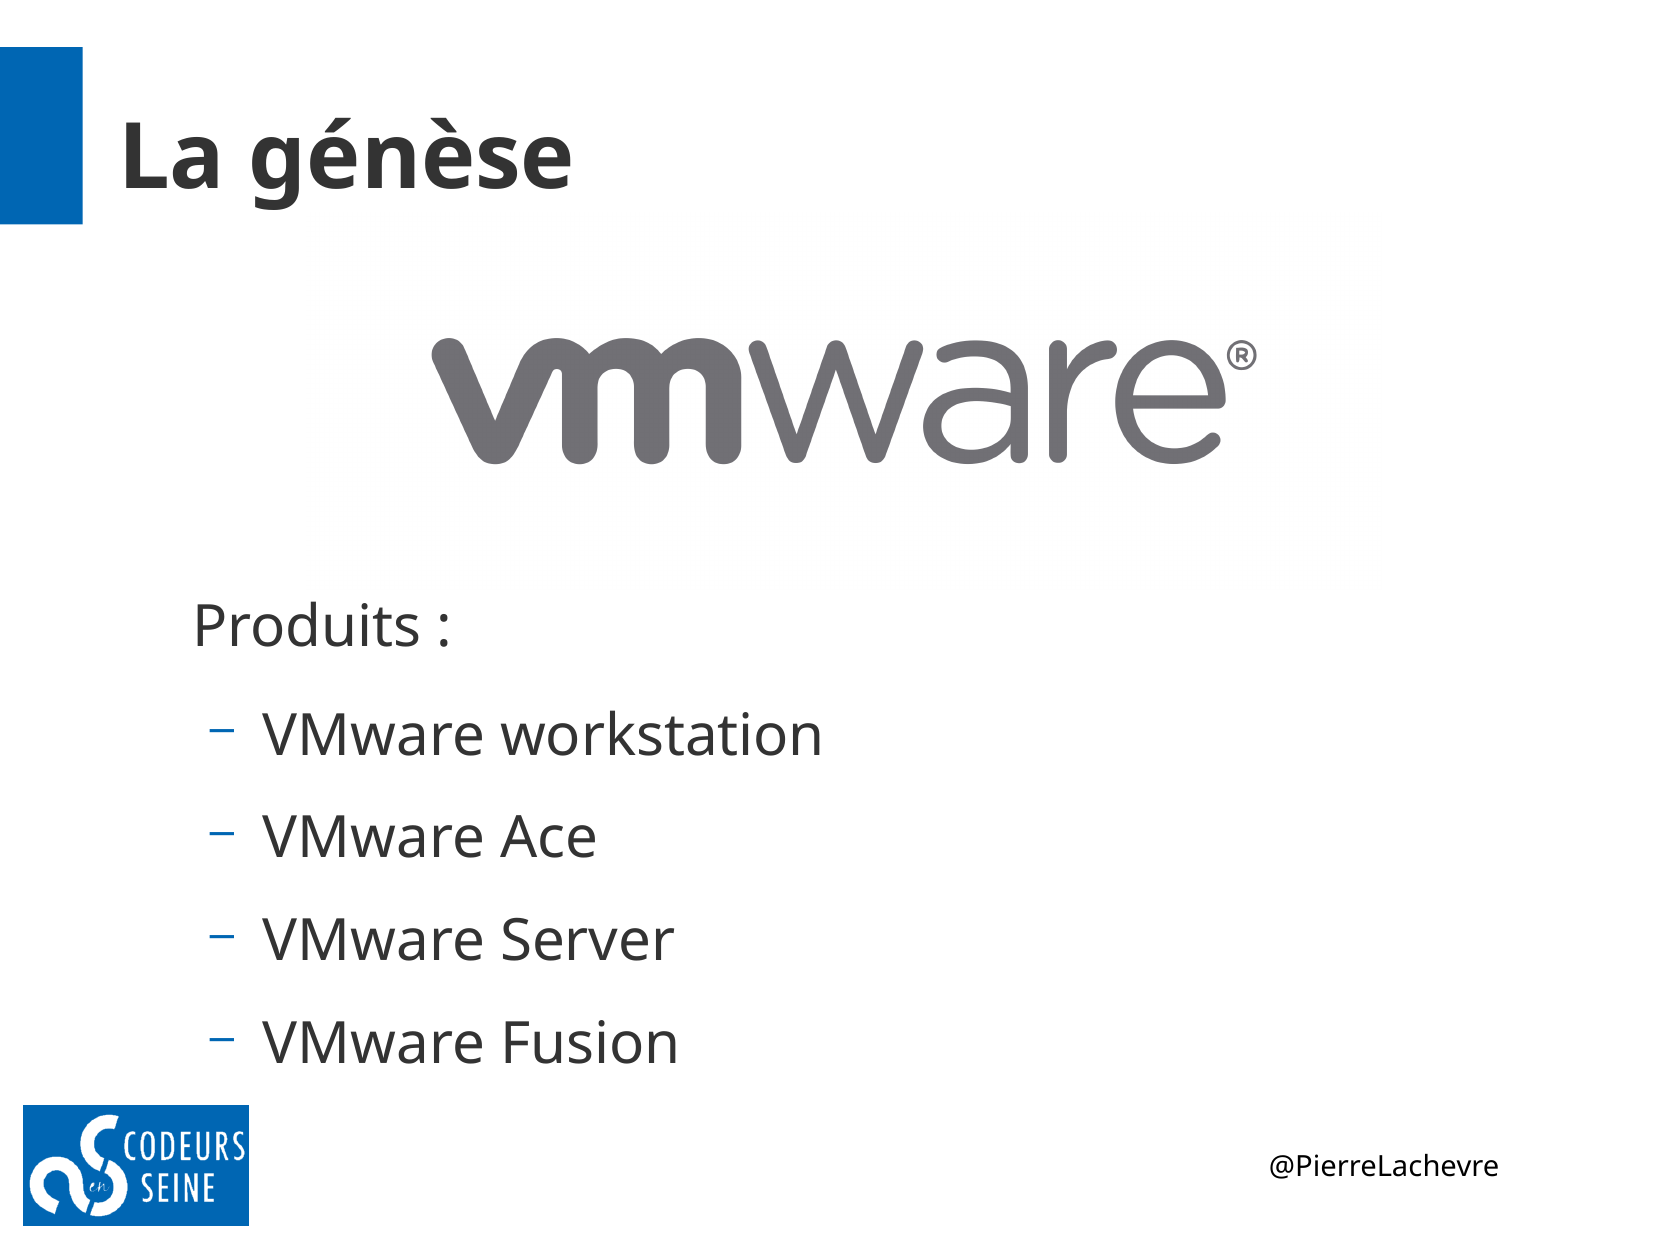

# La génèse
Produits :
VMware workstation
VMware Ace
VMware Server
VMware Fusion